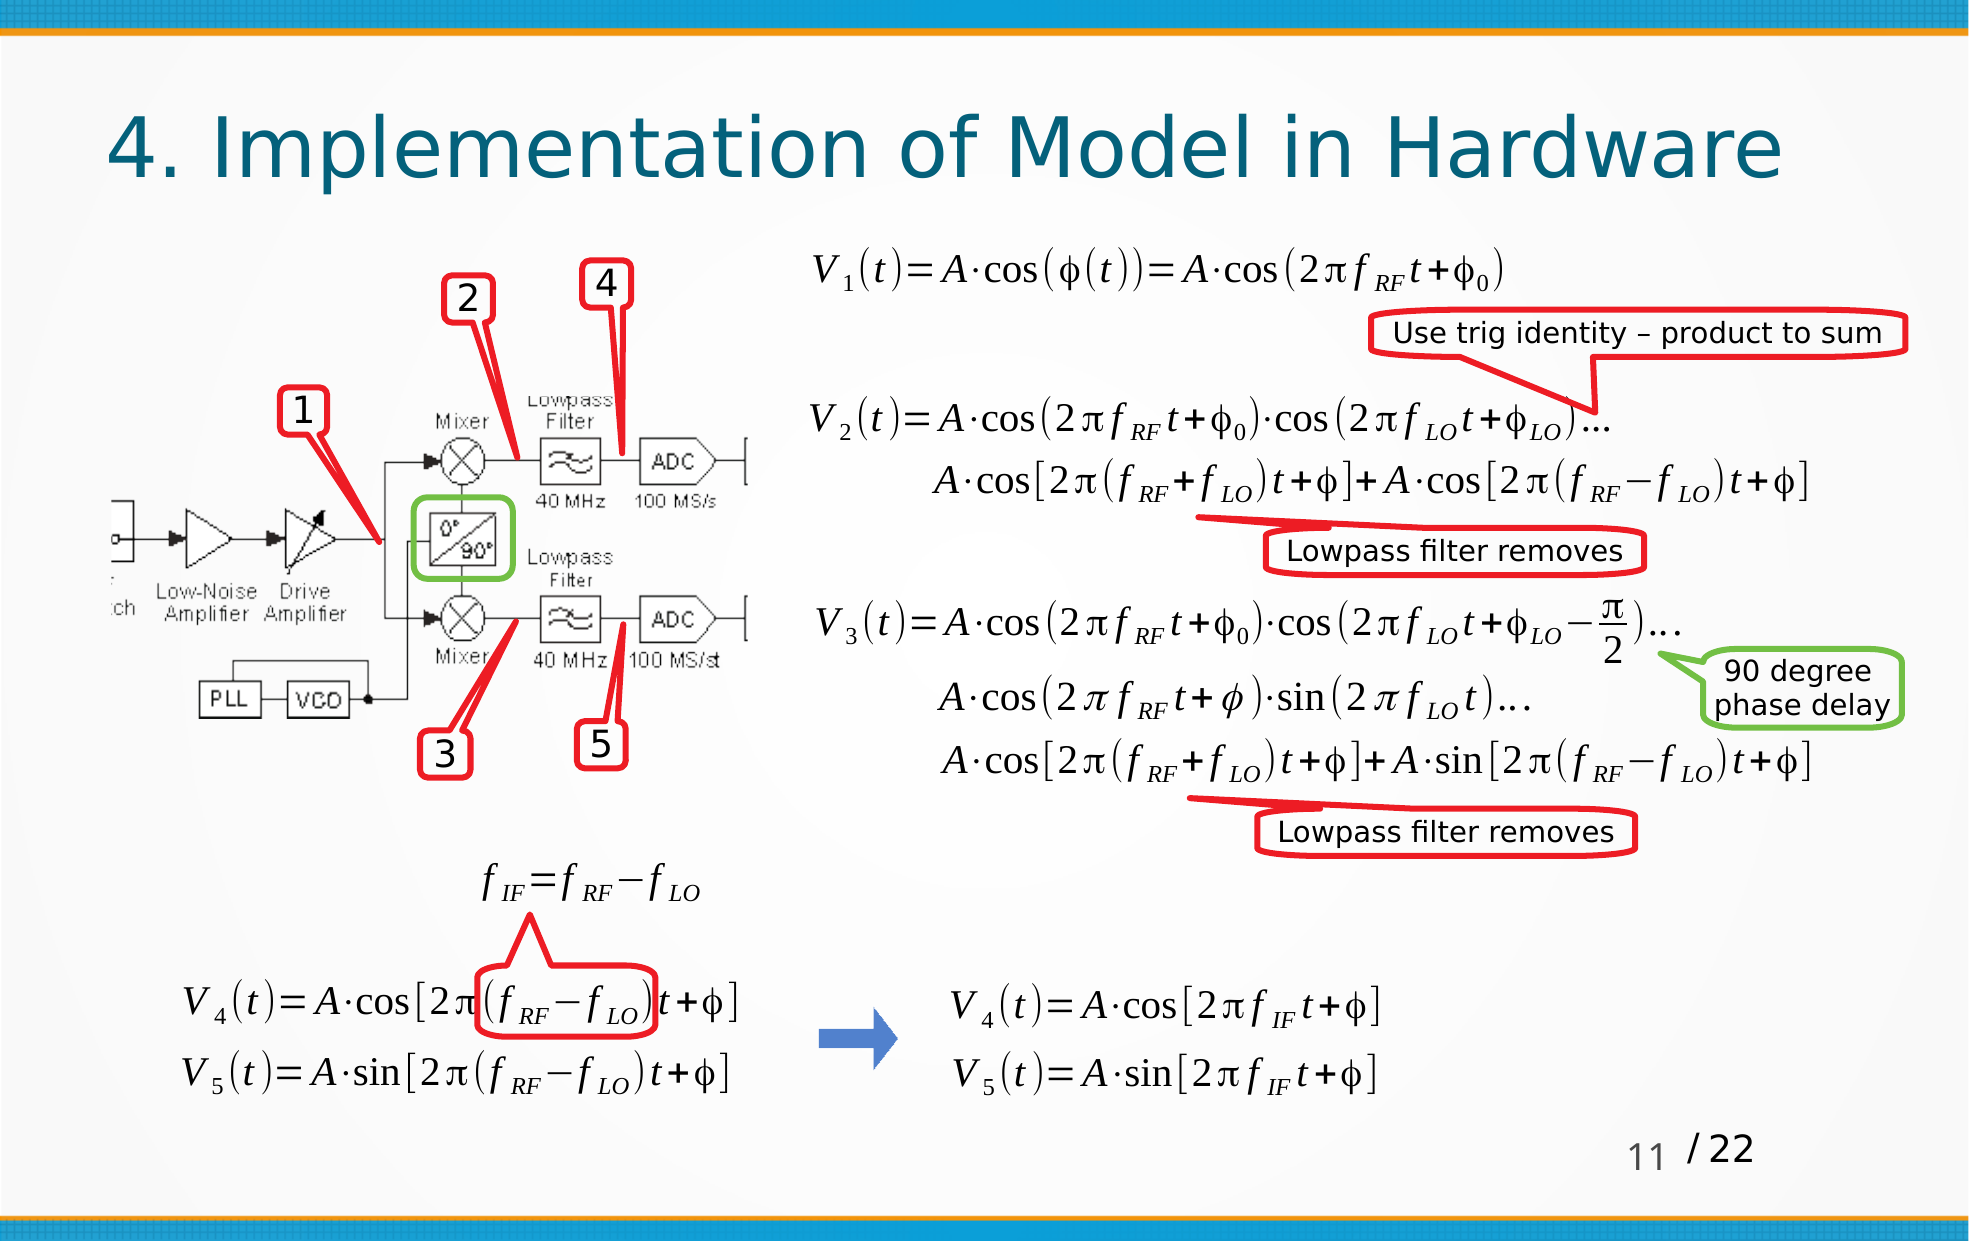

# 4. Implementation of Model in Hardware
4
2
Use trig identity – product to sum
1
Lowpass filter removes
90 degree
phase delay
5
3
Lowpass filter removes
11